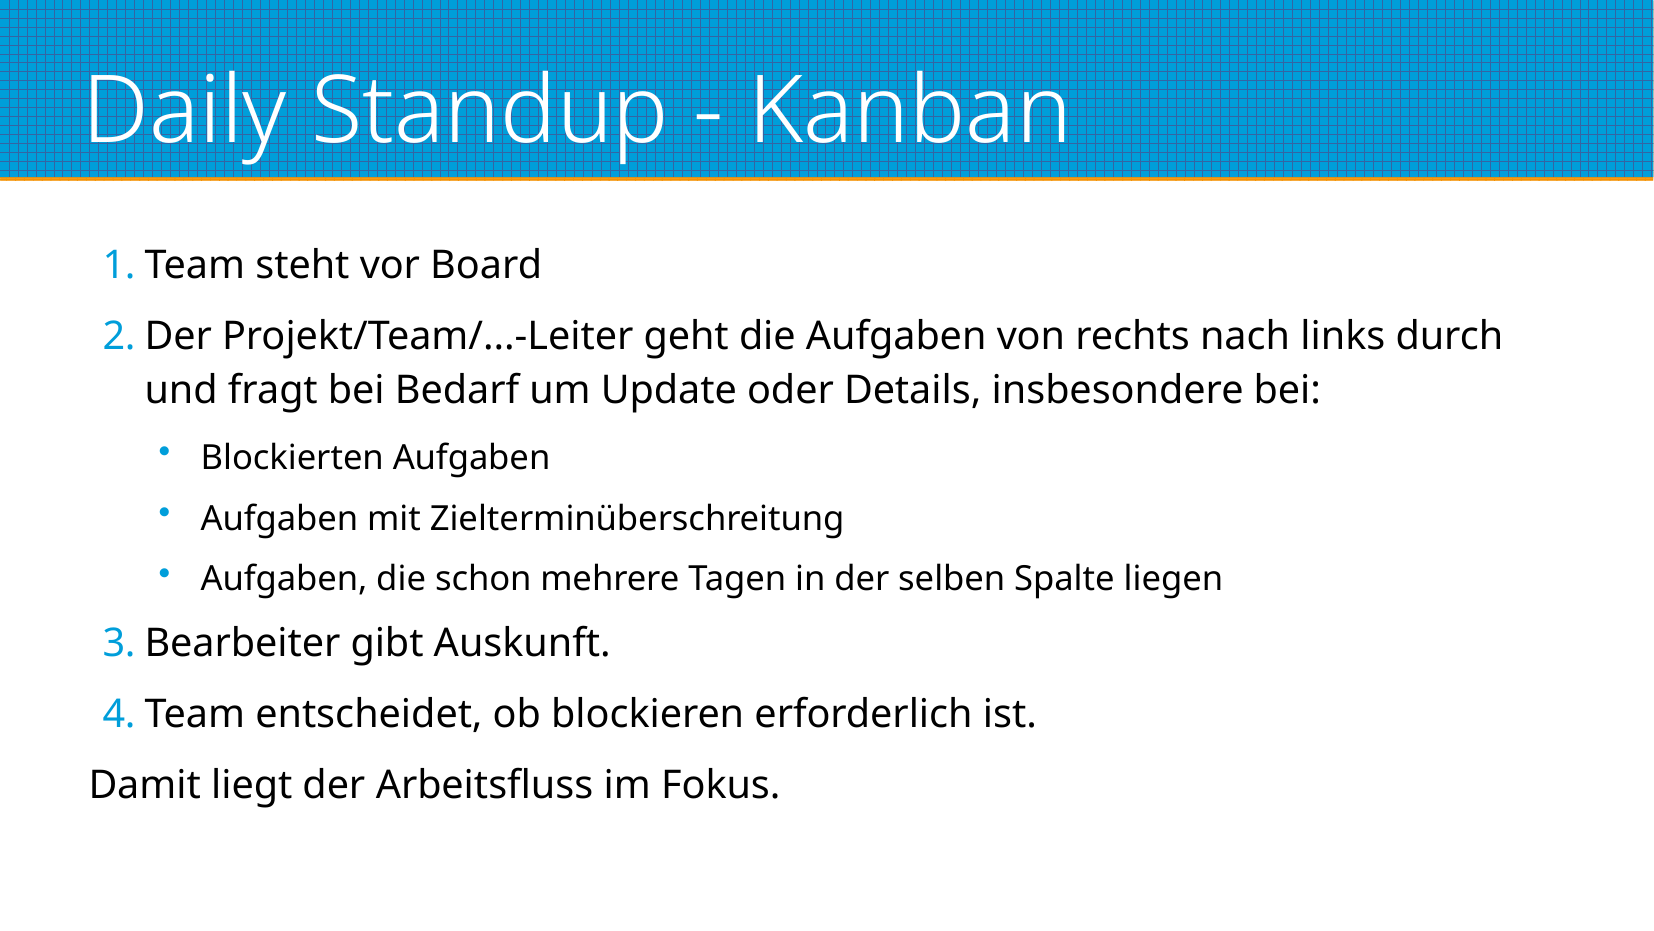

# Daily Standup - Kanban
Team steht vor Board
Der Projekt/Team/...-Leiter geht die Aufgaben von rechts nach links durch und fragt bei Bedarf um Update oder Details, insbesondere bei:
Blockierten Aufgaben
Aufgaben mit Zielterminüberschreitung
Aufgaben, die schon mehrere Tagen in der selben Spalte liegen
Bearbeiter gibt Auskunft.
Team entscheidet, ob blockieren erforderlich ist.
Damit liegt der Arbeitsfluss im Fokus.